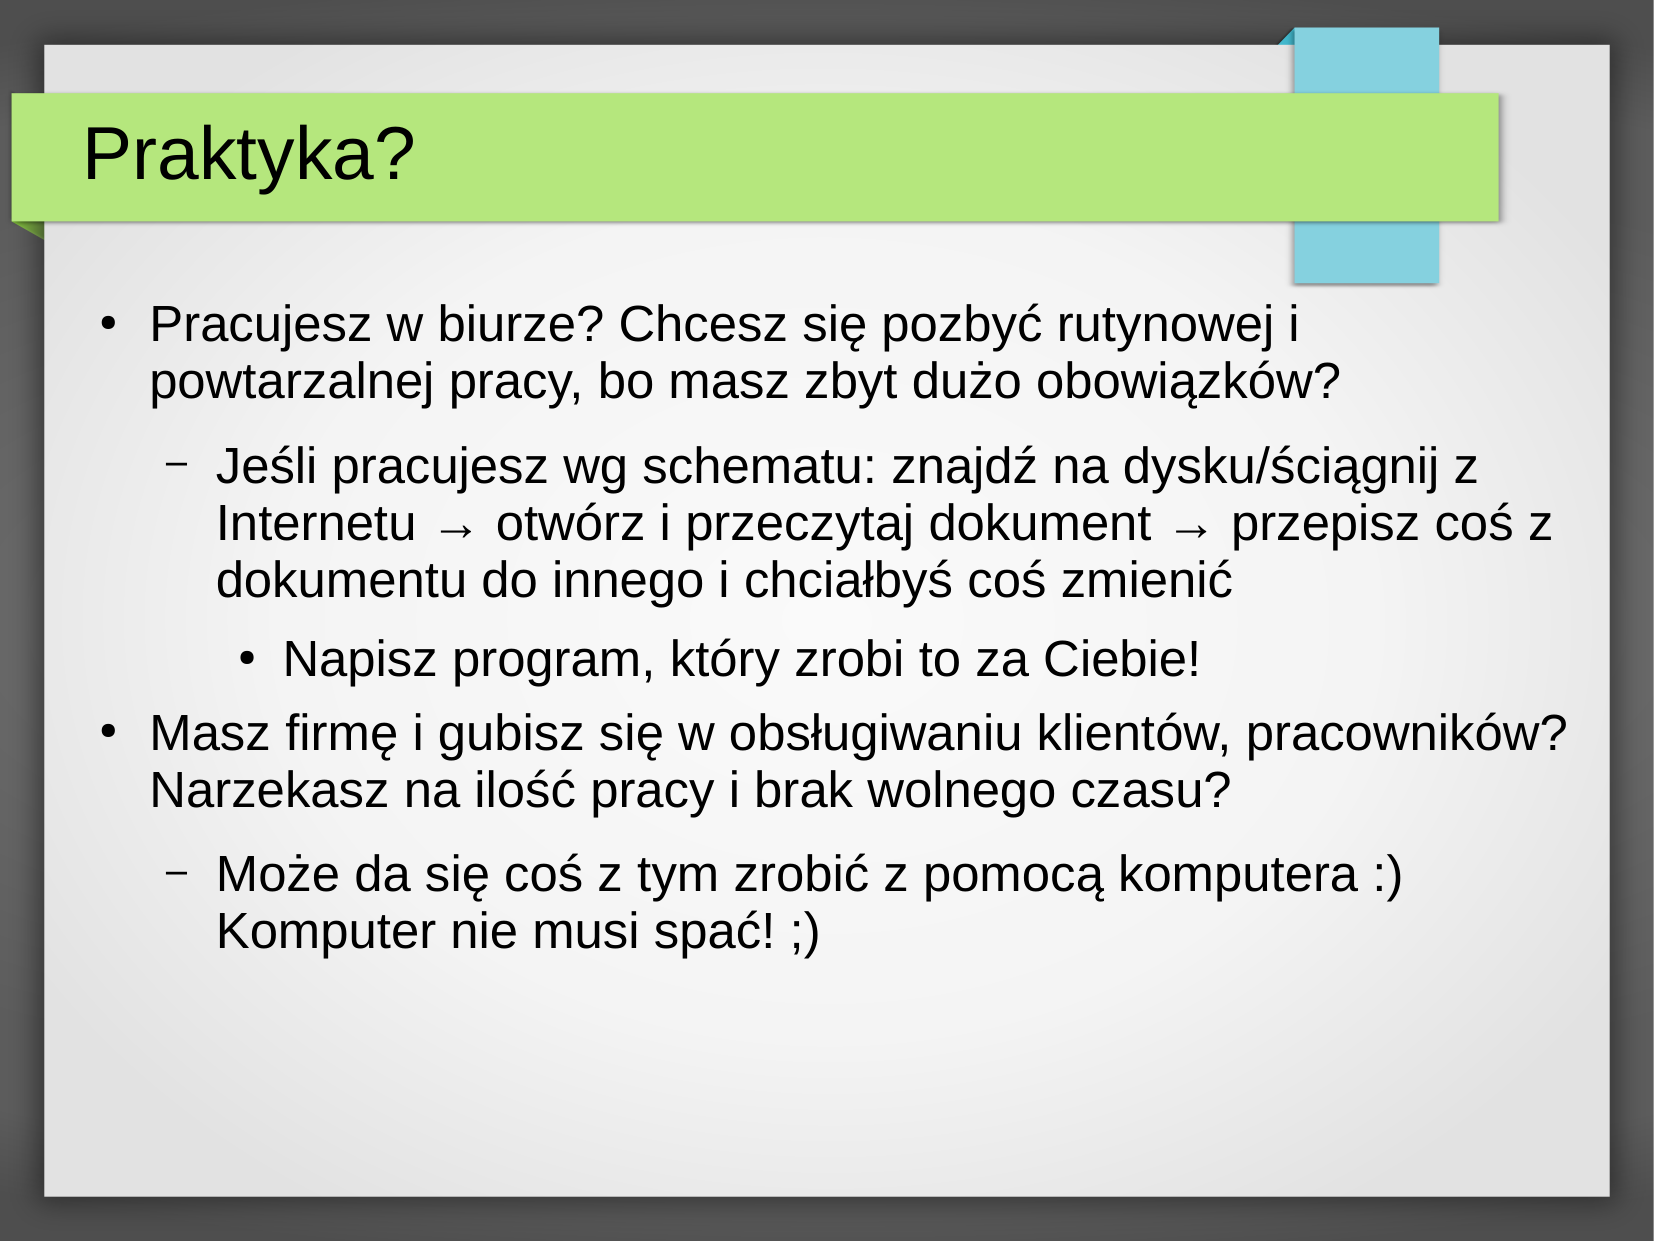

# Praktyka?
Pracujesz w biurze? Chcesz się pozbyć rutynowej i powtarzalnej pracy, bo masz zbyt dużo obowiązków?
Jeśli pracujesz wg schematu: znajdź na dysku/ściągnij z Internetu → otwórz i przeczytaj dokument → przepisz coś z dokumentu do innego i chciałbyś coś zmienić
Napisz program, który zrobi to za Ciebie!
Masz firmę i gubisz się w obsługiwaniu klientów, pracowników? Narzekasz na ilość pracy i brak wolnego czasu?
Może da się coś z tym zrobić z pomocą komputera :) Komputer nie musi spać! ;)